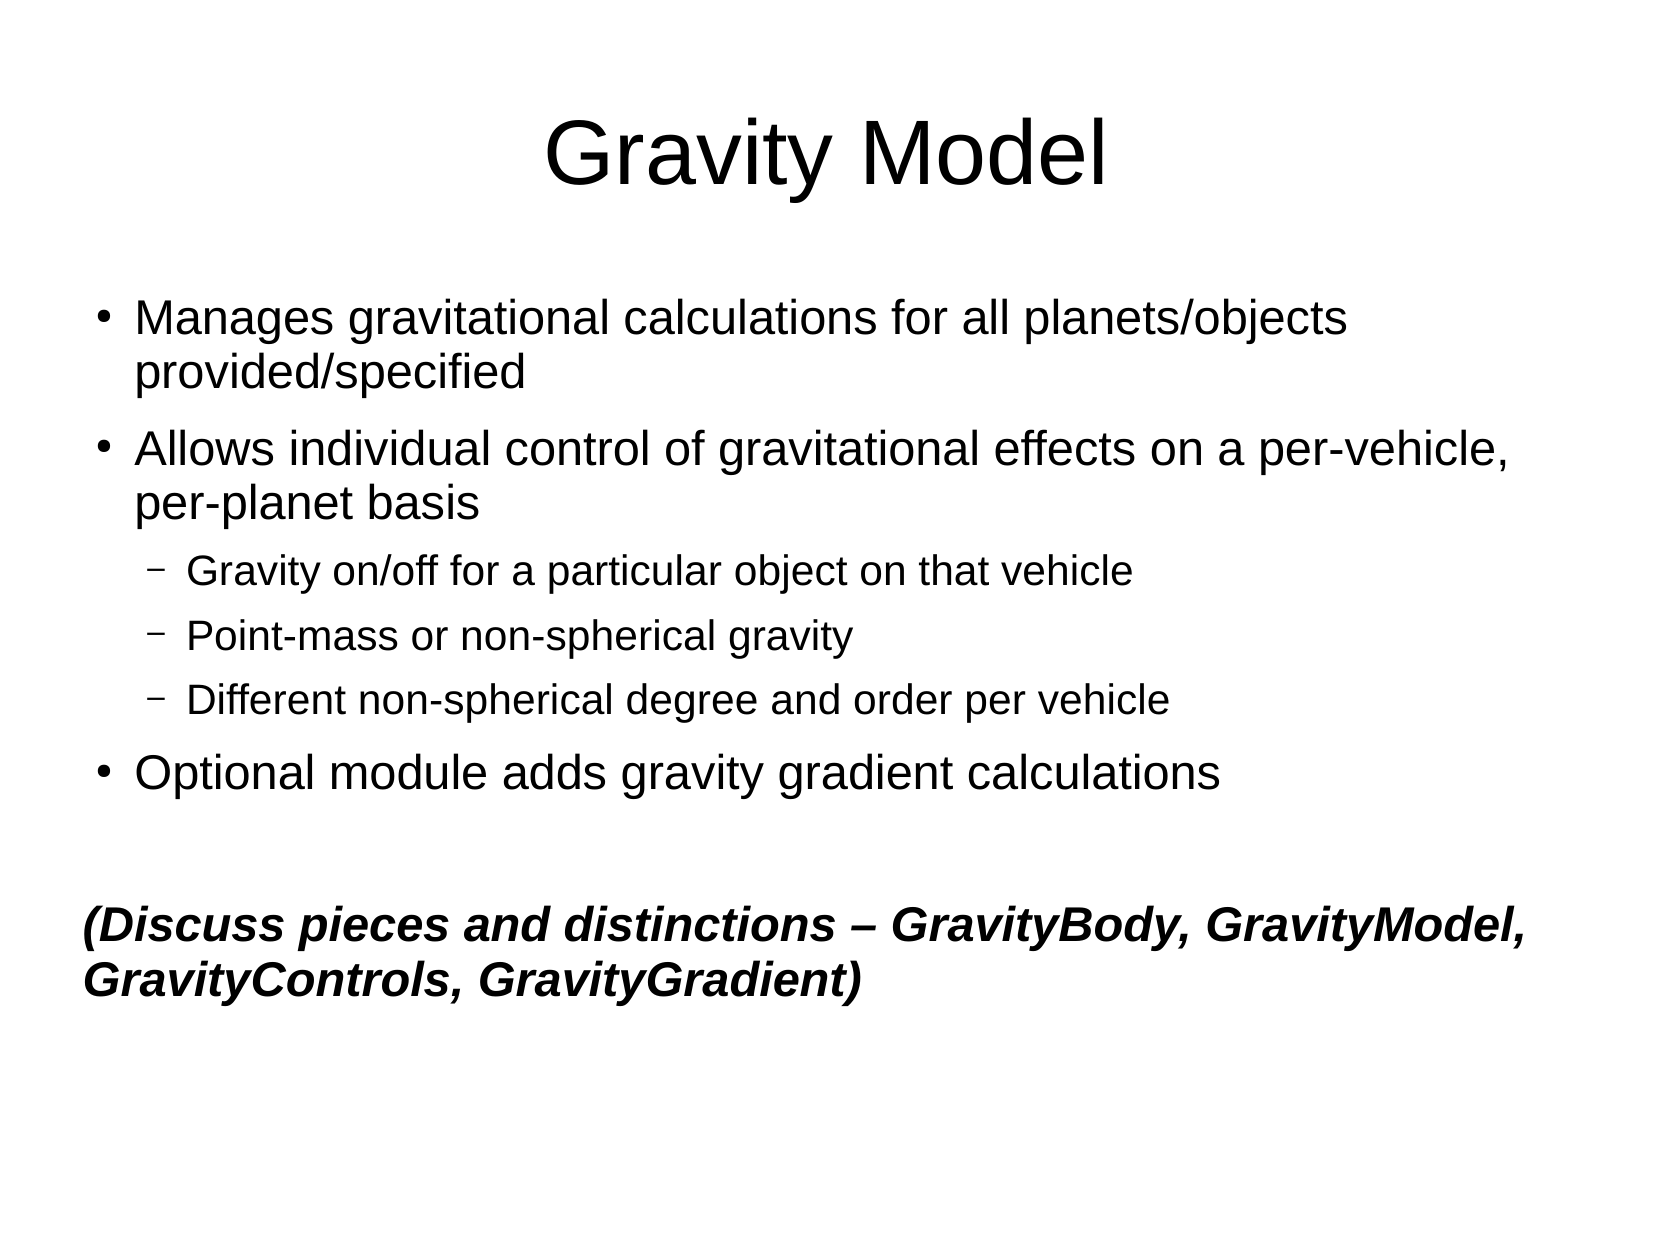

# Gravity Model
Manages gravitational calculations for all planets/objects provided/specified
Allows individual control of gravitational effects on a per-vehicle, per-planet basis
Gravity on/off for a particular object on that vehicle
Point-mass or non-spherical gravity
Different non-spherical degree and order per vehicle
Optional module adds gravity gradient calculations
(Discuss pieces and distinctions – GravityBody, GravityModel, GravityControls, GravityGradient)